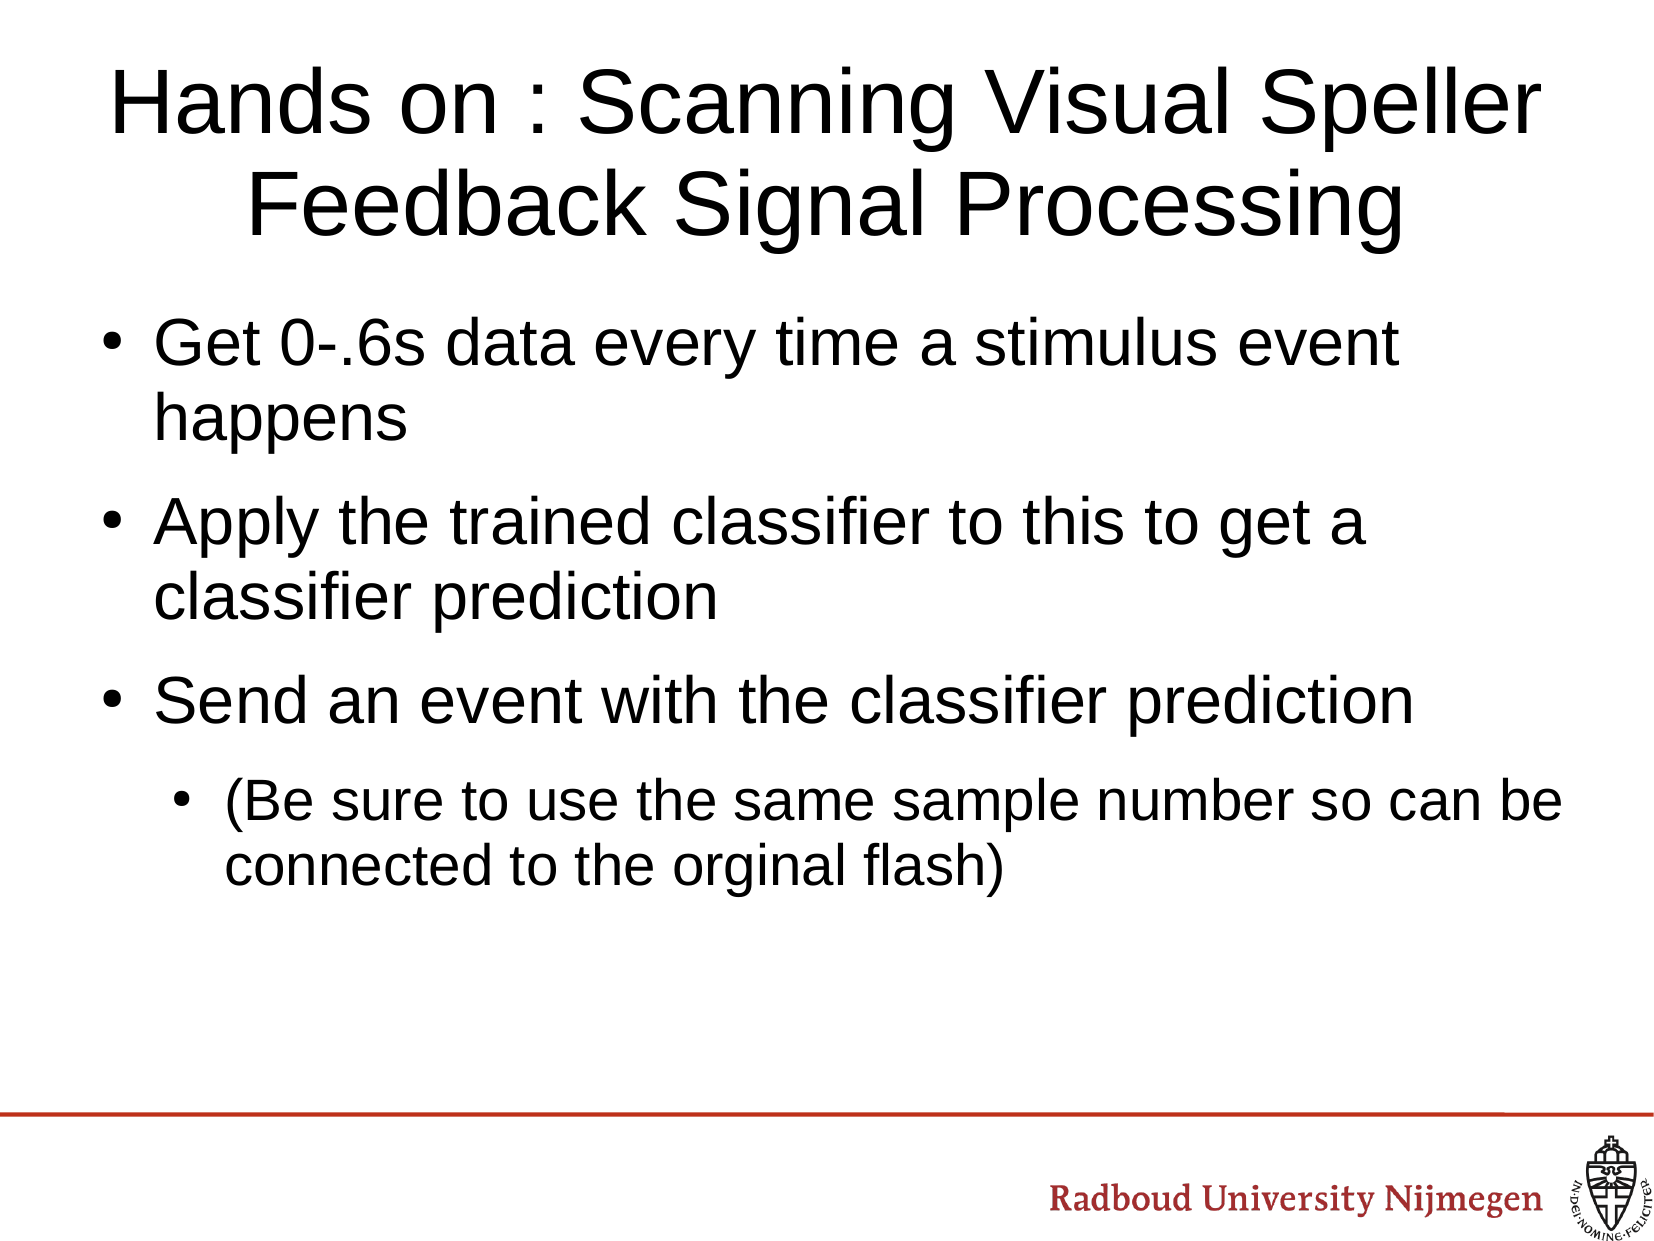

# Hands on : Scanning Visual Speller Feedback Signal Processing
Get 0-.6s data every time a stimulus event happens
Apply the trained classifier to this to get a classifier prediction
Send an event with the classifier prediction
(Be sure to use the same sample number so can be connected to the orginal flash)